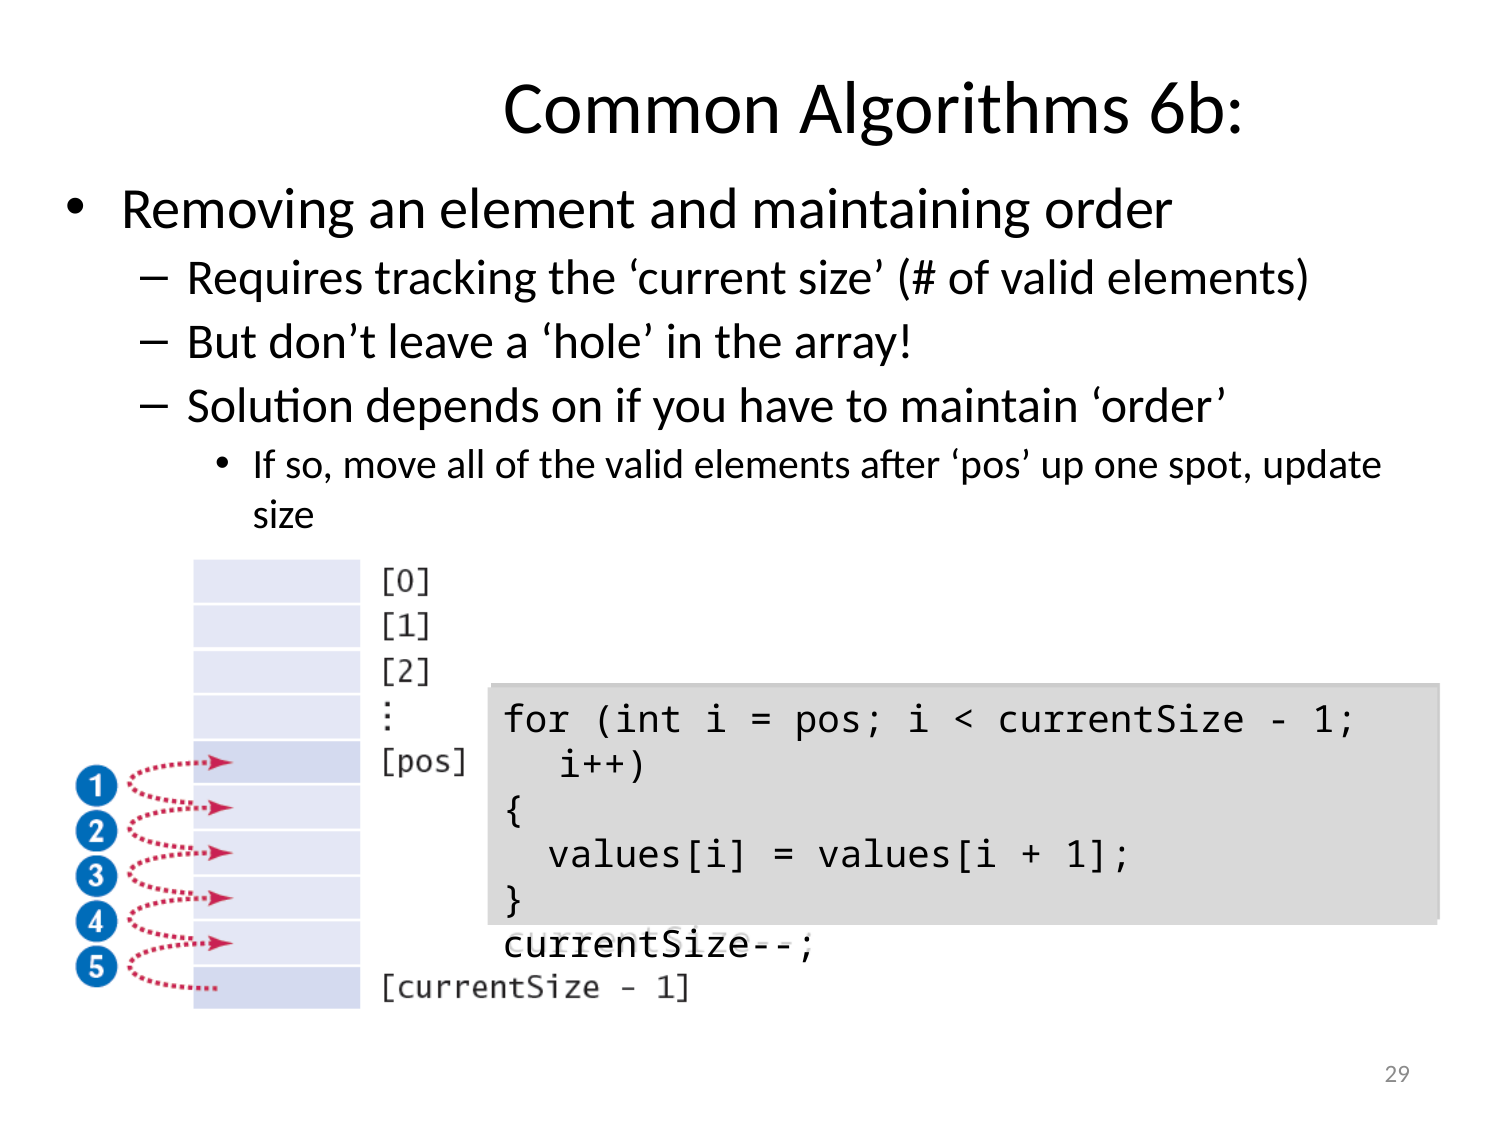

# Common Algorithms 6b:
Removing an element and maintaining order
Requires tracking the ‘current size’ (# of valid elements)
But don’t leave a ‘hole’ in the array!
Solution depends on if you have to maintain ‘order’
If so, move all of the valid elements after ‘pos’ up one spot, update size
for (int i = pos; i < currentSize - 1; i++)
{
 values[i] = values[i + 1];
}
currentSize--;